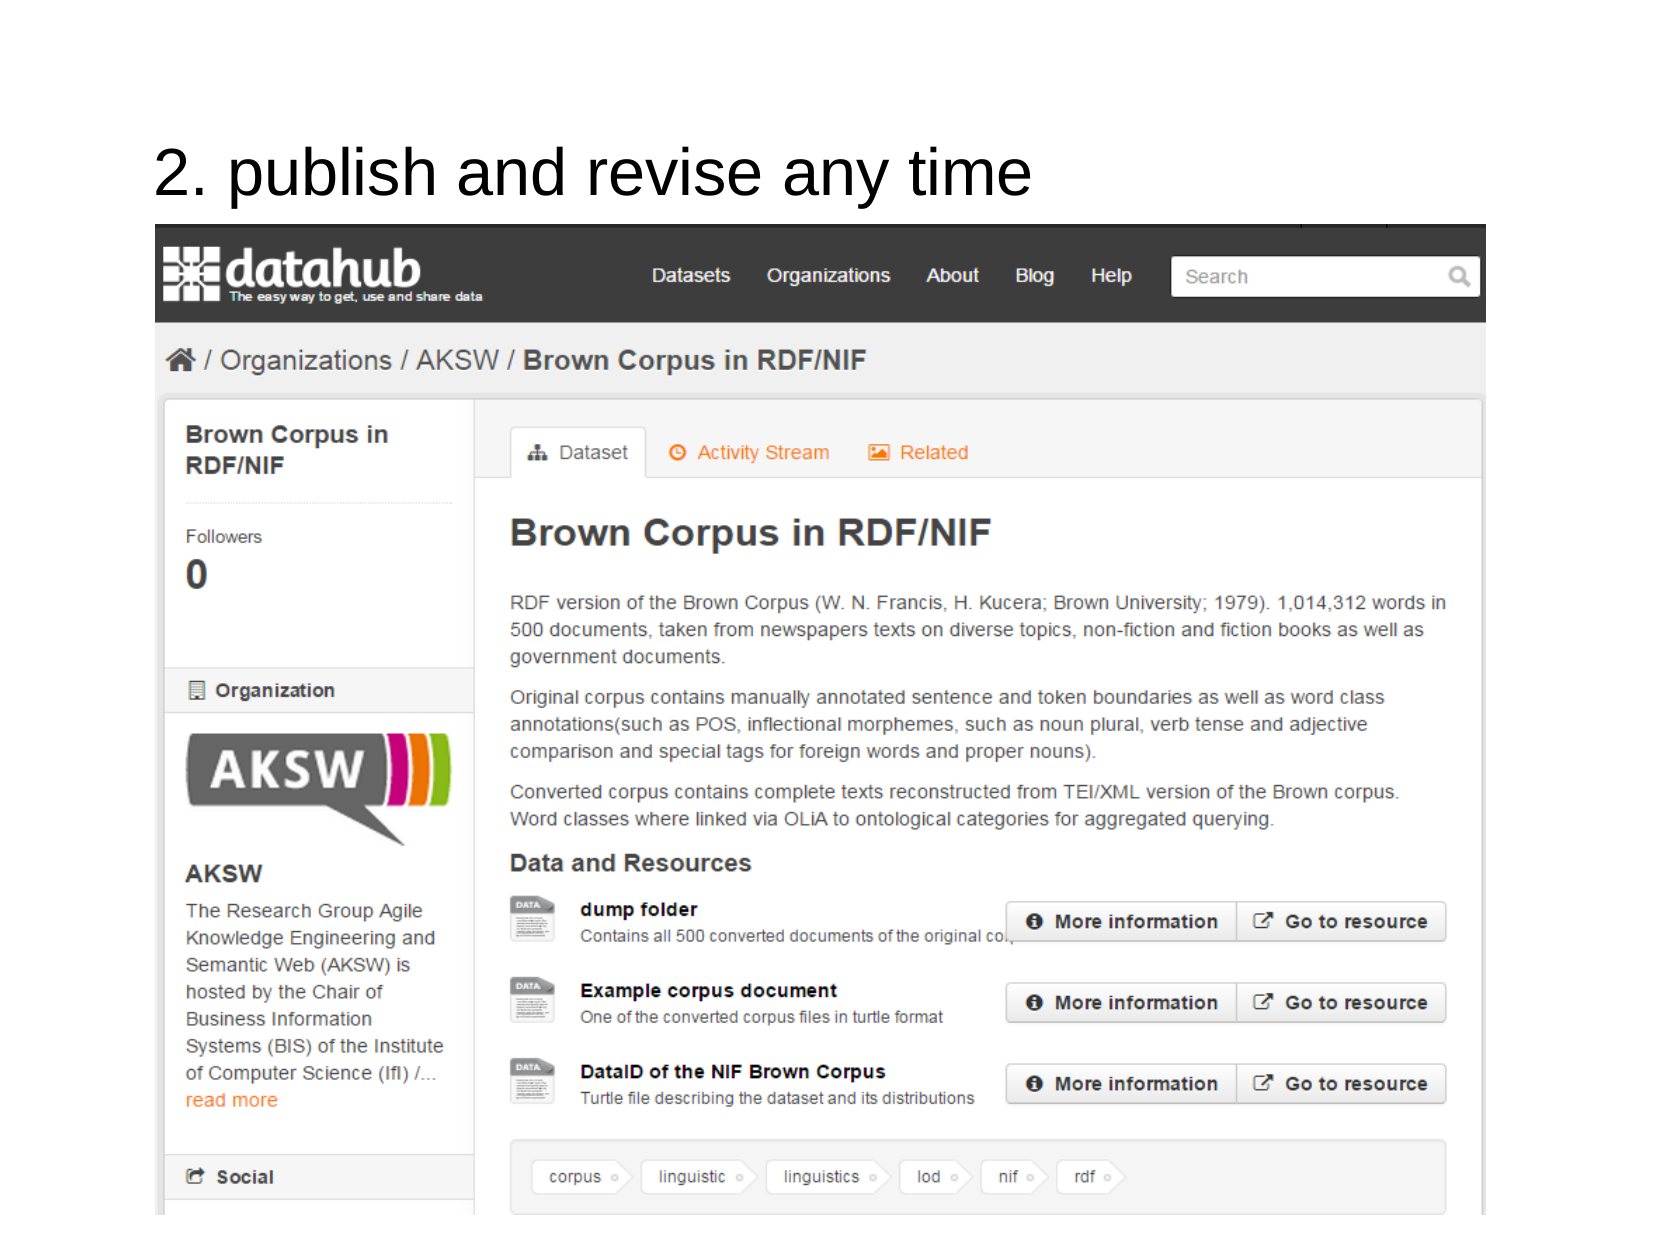

# 2. publish and revise any time